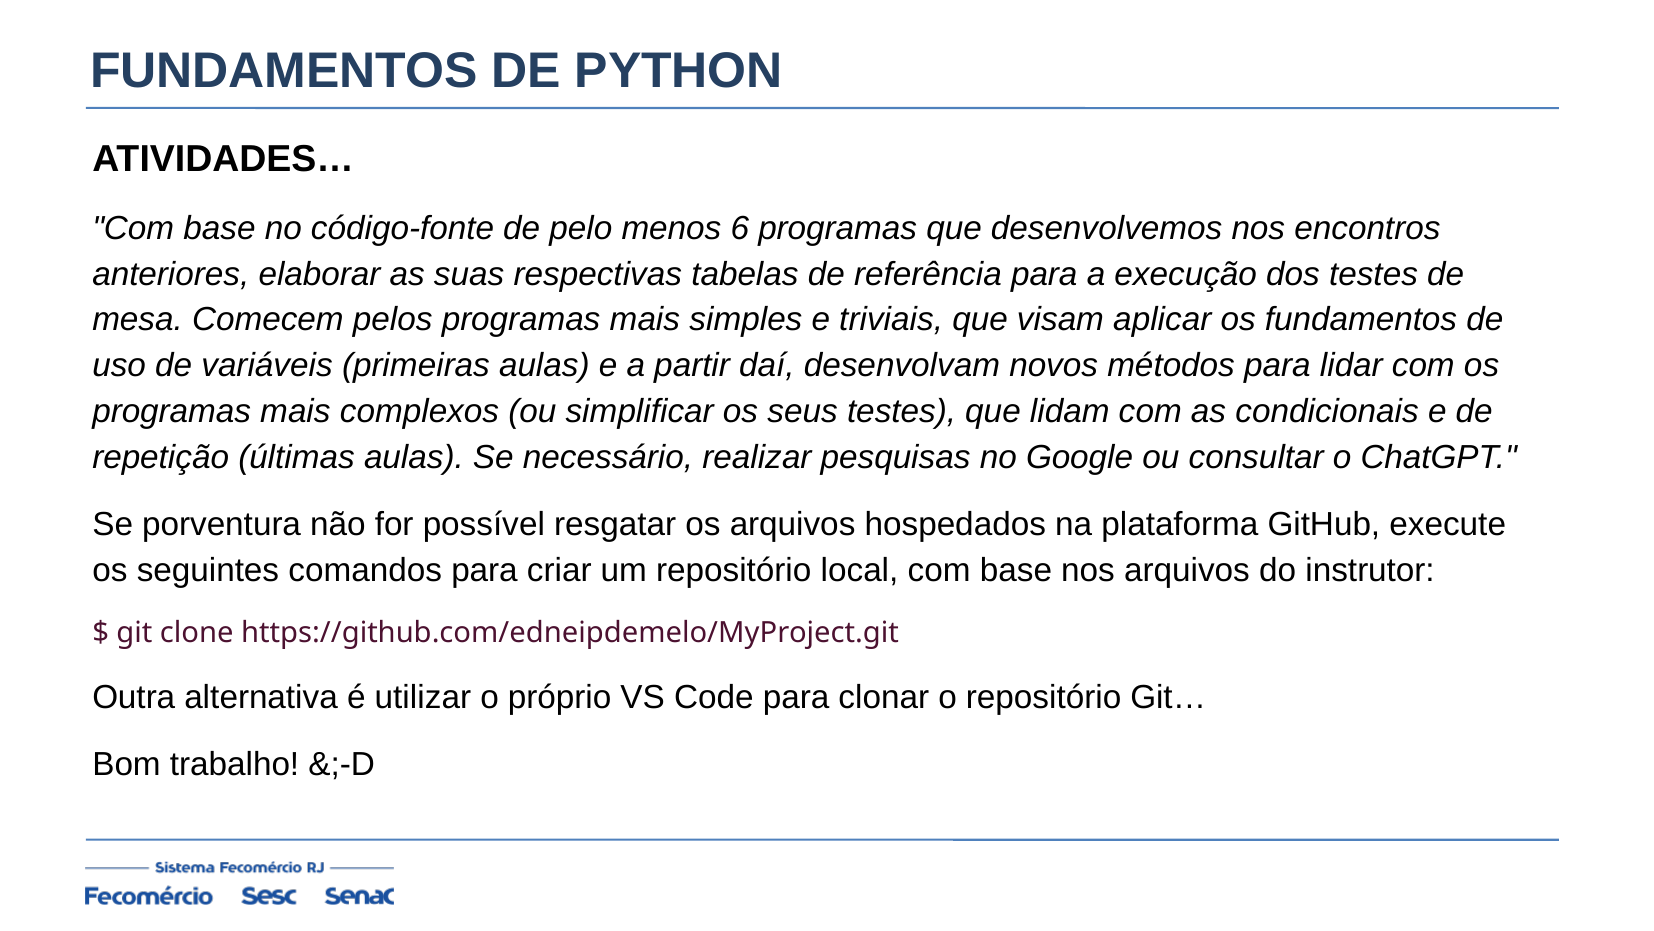

FUNDAMENTOS DE PYTHON
ATIVIDADES…
"Com base no código-fonte de pelo menos 6 programas que desenvolvemos nos encontros anteriores, elaborar as suas respectivas tabelas de referência para a execução dos testes de mesa. Comecem pelos programas mais simples e triviais, que visam aplicar os fundamentos de uso de variáveis (primeiras aulas) e a partir daí, desenvolvam novos métodos para lidar com os programas mais complexos (ou simplificar os seus testes), que lidam com as condicionais e de repetição (últimas aulas). Se necessário, realizar pesquisas no Google ou consultar o ChatGPT."
Se porventura não for possível resgatar os arquivos hospedados na plataforma GitHub, execute os seguintes comandos para criar um repositório local, com base nos arquivos do instrutor:
$ git clone https://github.com/edneipdemelo/MyProject.git
Outra alternativa é utilizar o próprio VS Code para clonar o repositório Git…
Bom trabalho! &;-D